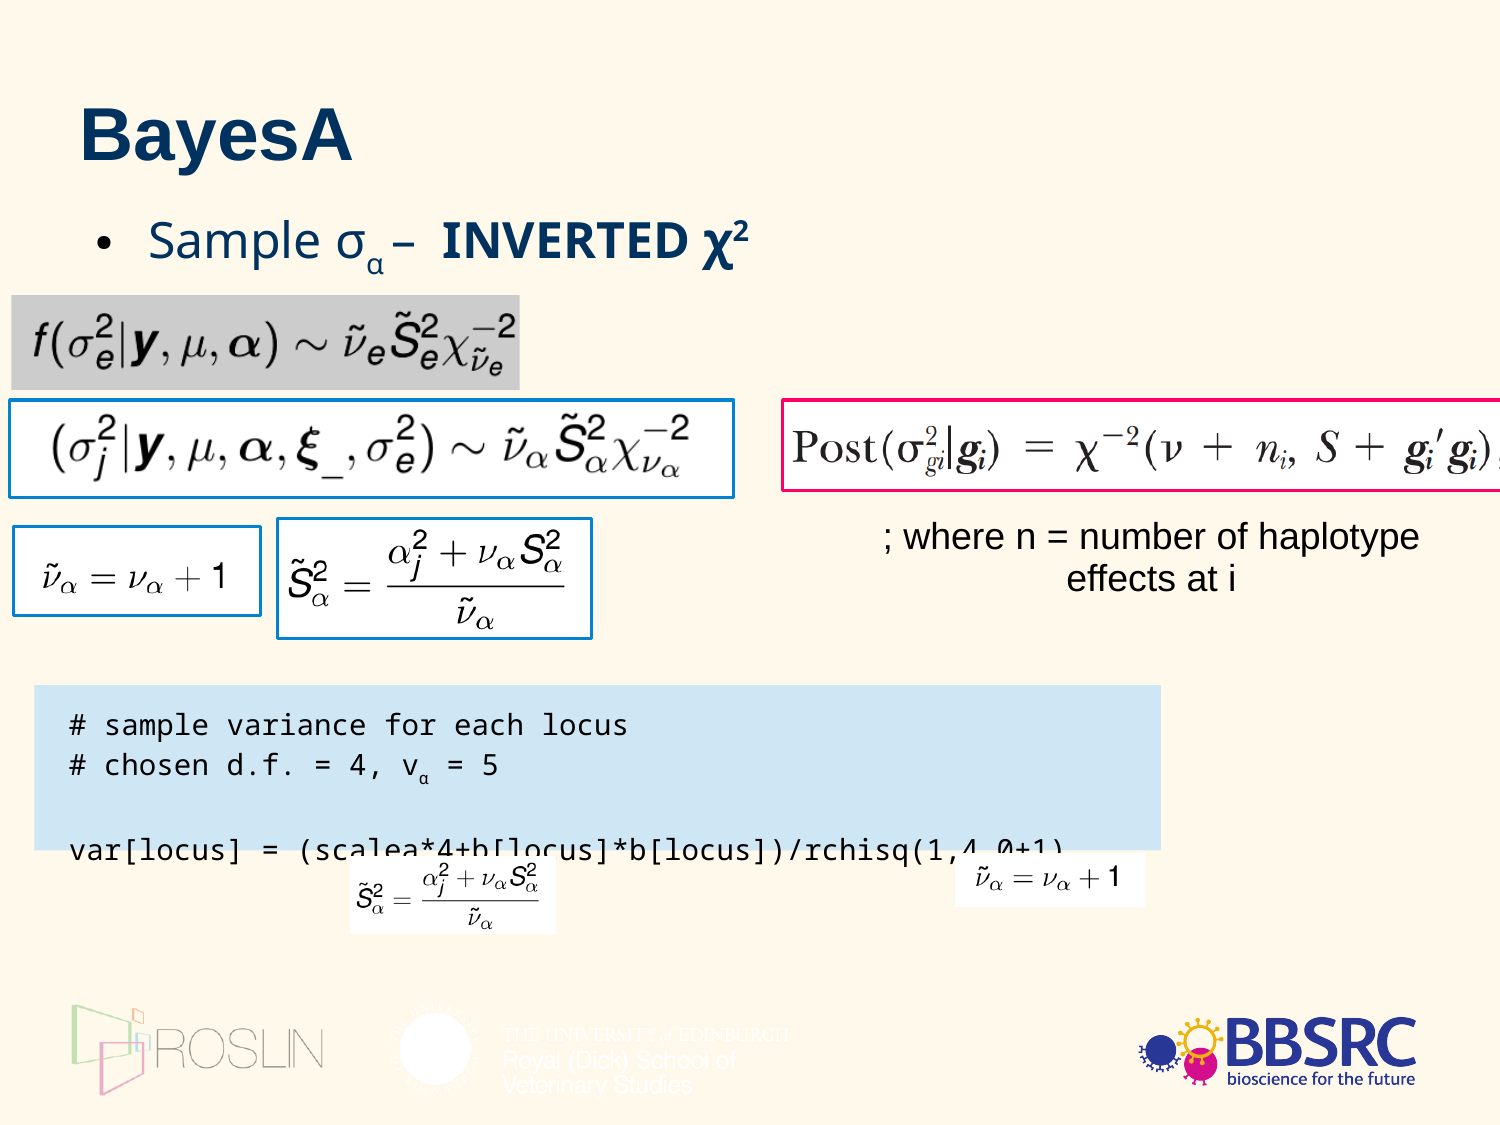

# BayesA
Sample σα – INVERTED χ2
; where n = number of haplotype effects at i
# sample variance for each locus
# chosen d.f. = 4, vα = 5
var[locus] = (scalea*4+b[locus]*b[locus])/rchisq(1,4.0+1)